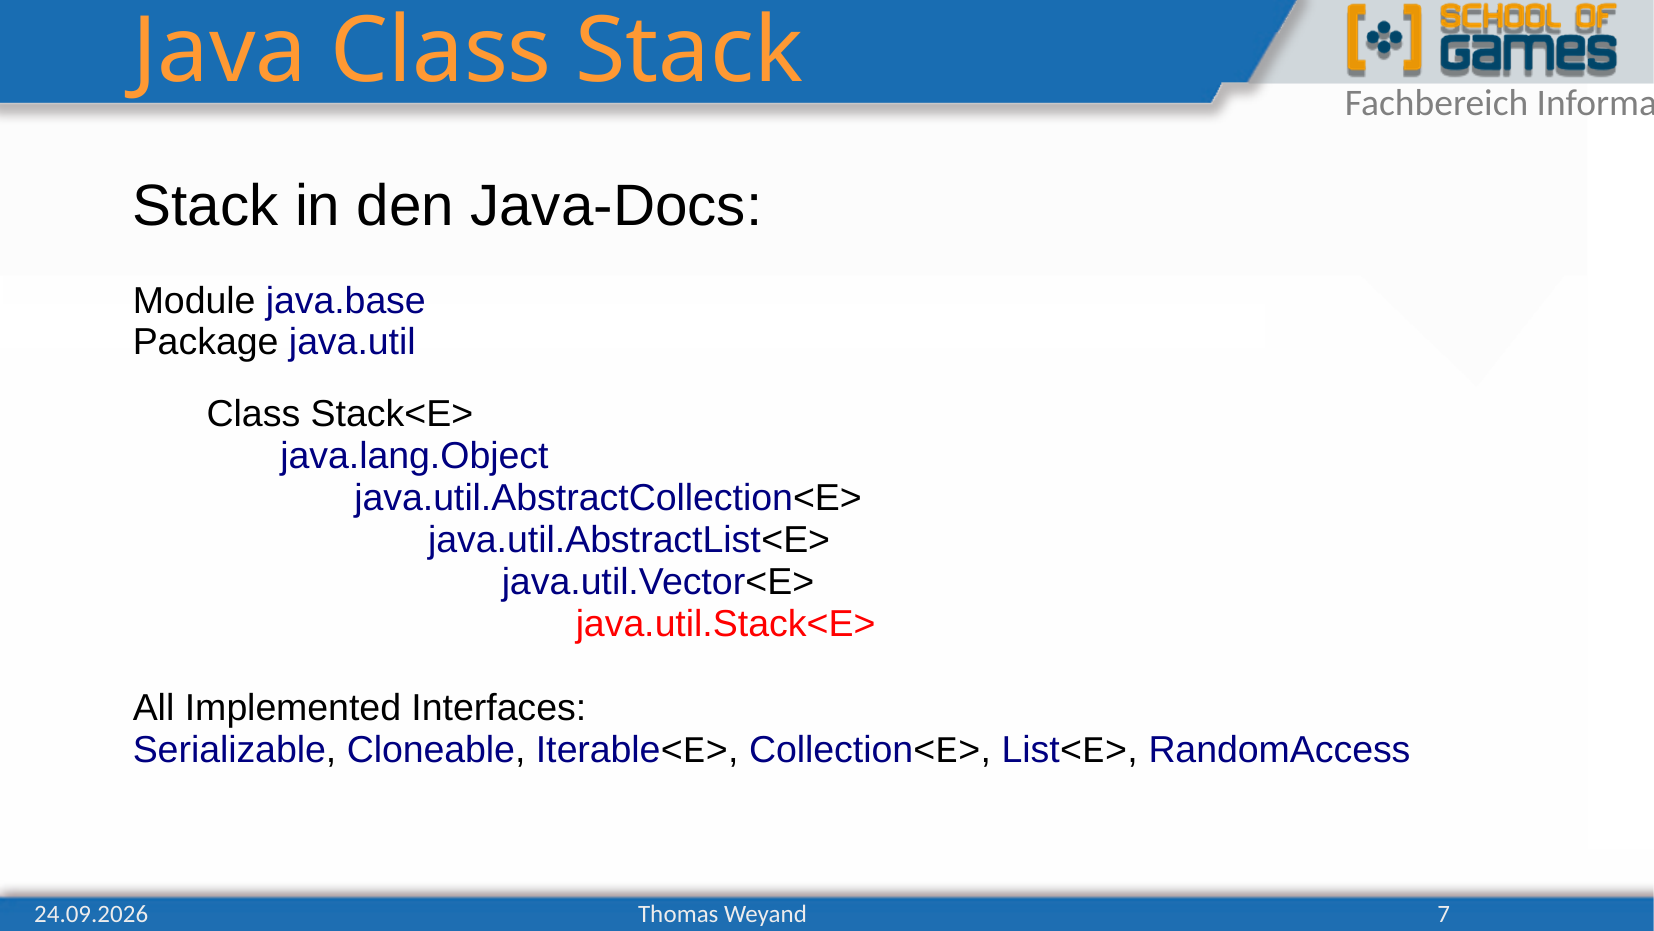

Java Class Stack
Stack in den Java-Docs:
Module java.base
Package java.util
	Class Stack<E>
			java.lang.Object
			java.util.AbstractCollection<E>
			java.util.AbstractList<E>
			java.util.Vector<E>
			java.util.Stack<E>
All Implemented Interfaces:
Serializable, Cloneable, Iterable<E>, Collection<E>, List<E>, RandomAccess
Thomas Weyand